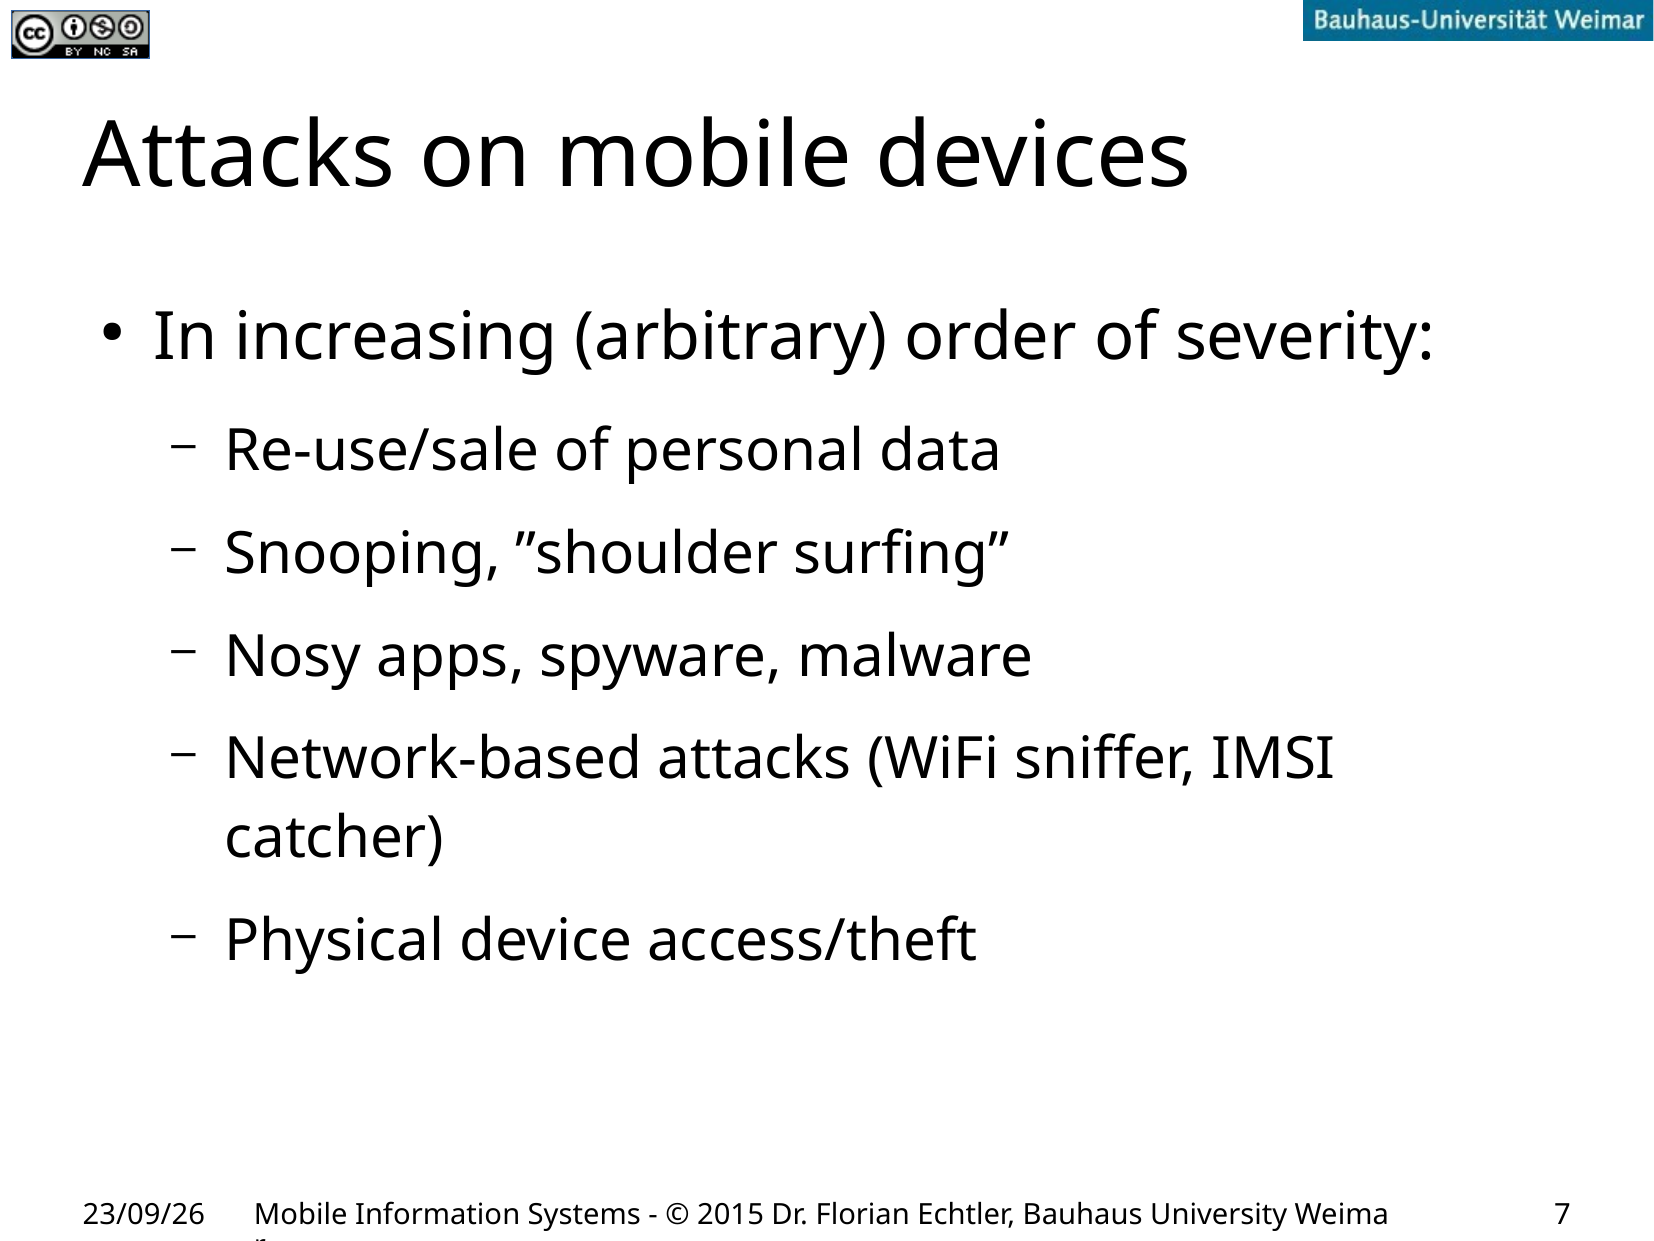

# Attacks on mobile devices
In increasing (arbitrary) order of severity:
Re-use/sale of personal data
Snooping, ”shoulder surfing”
Nosy apps, spyware, malware
Network-based attacks (WiFi sniffer, IMSI catcher)
Physical device access/theft
Mobile Information Systems - © 2015 Dr. Florian Echtler, Bauhaus University Weimar
7